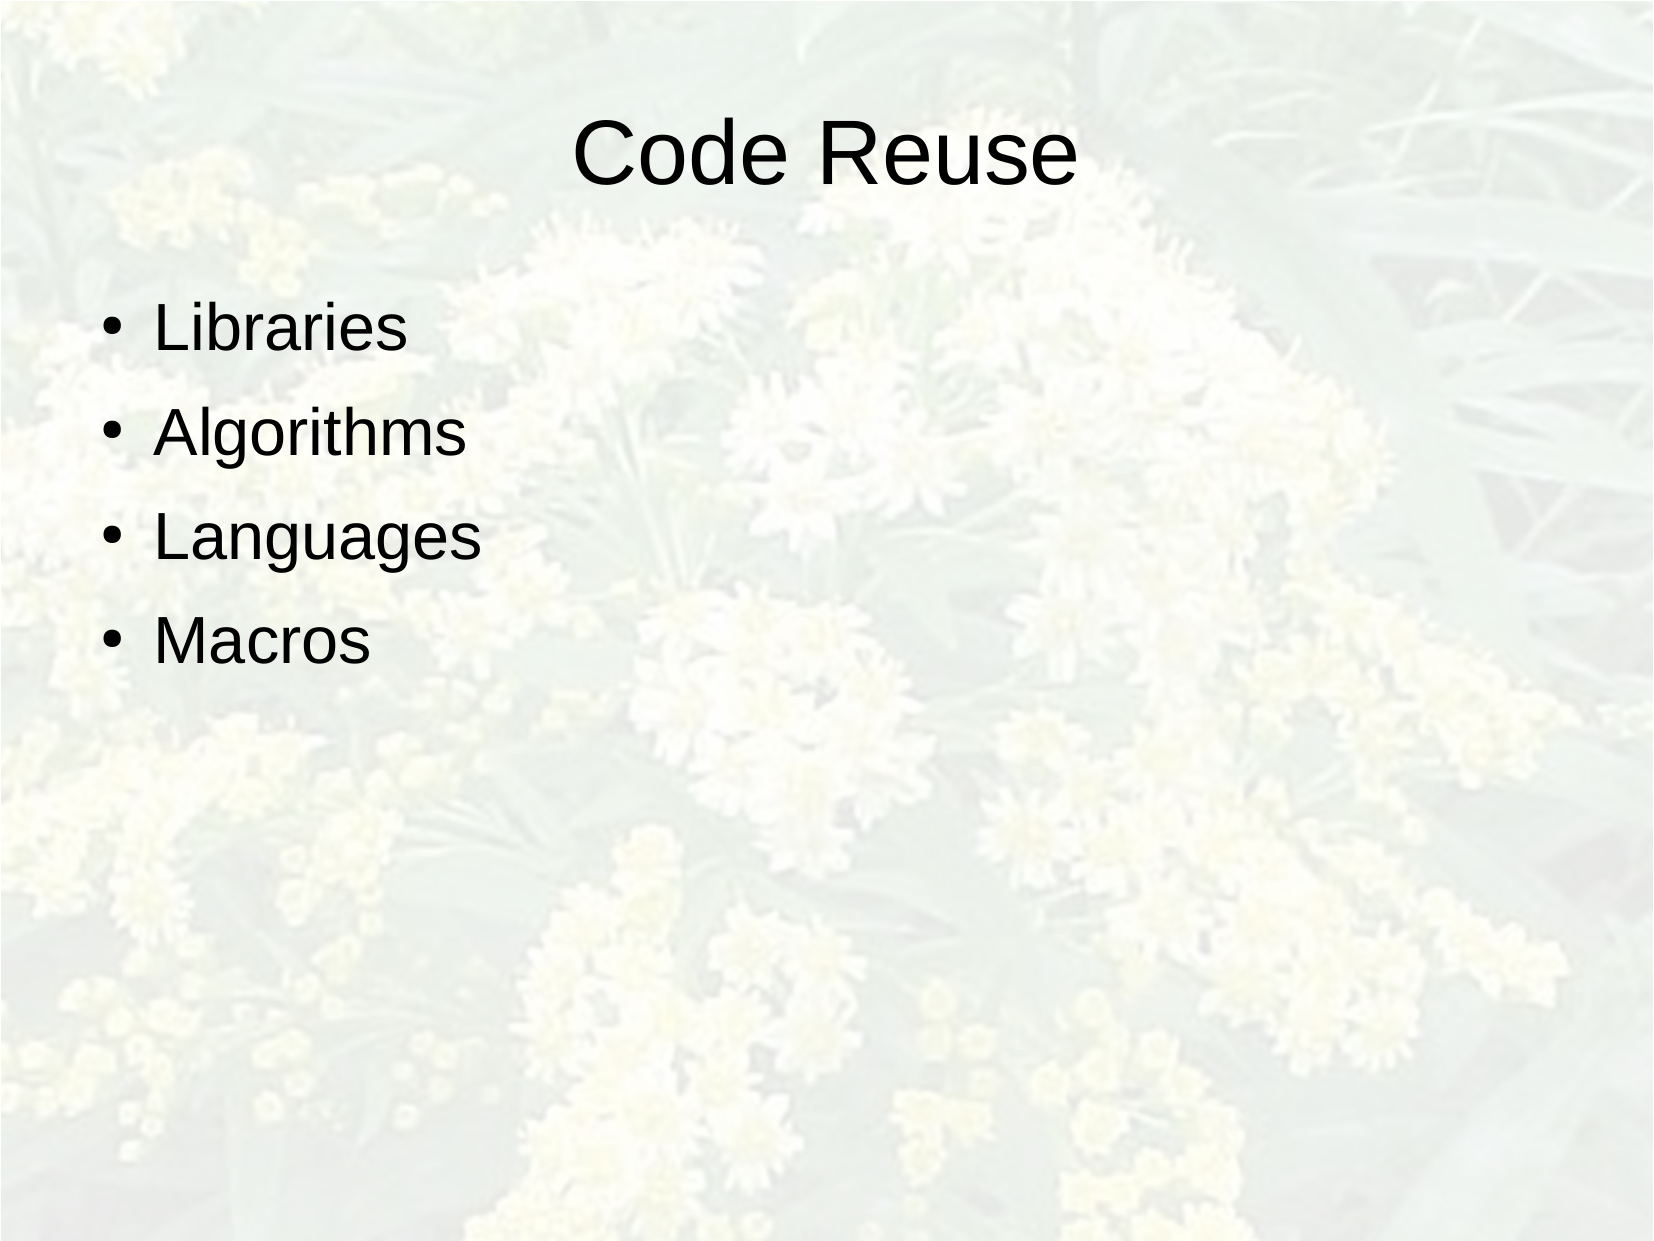

# Code Reuse
Libraries
Algorithms
Languages
Macros